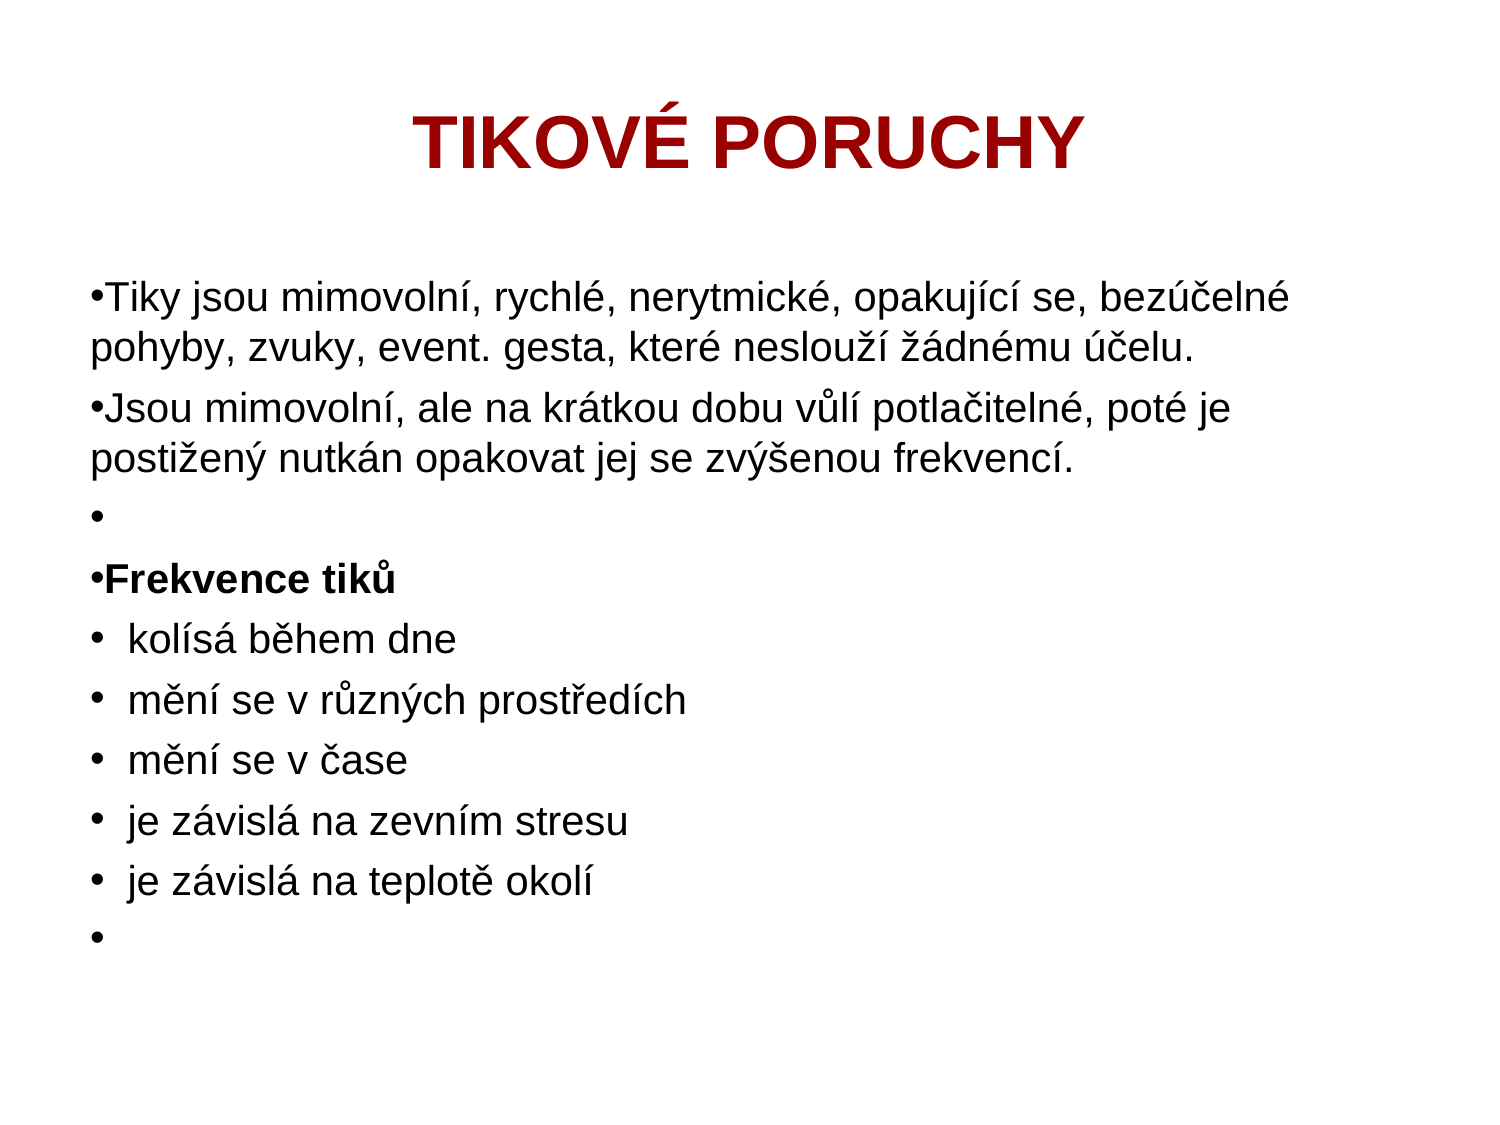

# TIKOVÉ PORUCHY
Tiky jsou mimovolní, rychlé, nerytmické, opakující se, bezúčelné pohyby, zvuky, event. gesta, které neslouží žádnému účelu.
Jsou mimovolní, ale na krátkou dobu vůlí potlačitelné, poté je postižený nutkán opakovat jej se zvýšenou frekvencí.
Frekvence tiků
 kolísá během dne
 mění se v různých prostředích
 mění se v čase
 je závislá na zevním stresu
 je závislá na teplotě okolí